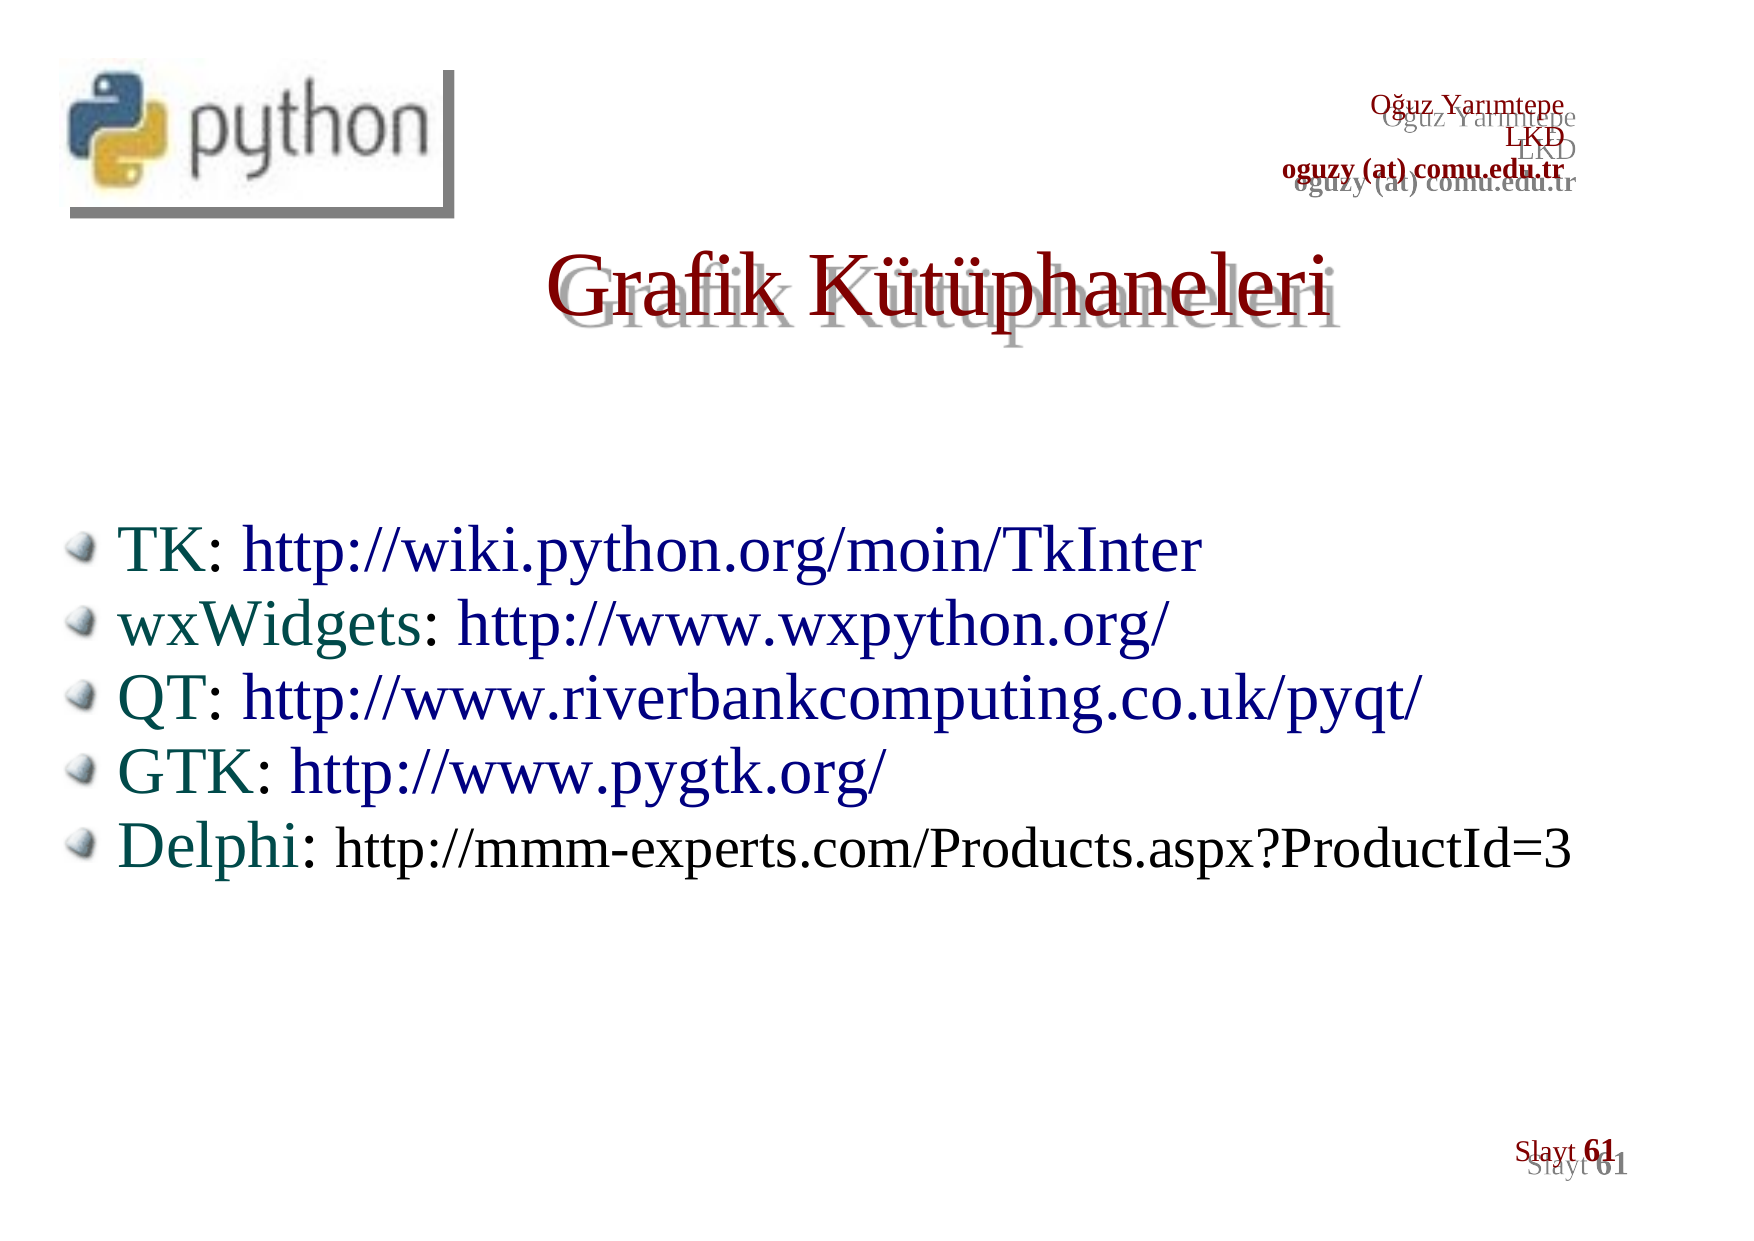

# Grafik Kütüphaneleri
 TK: http://wiki.python.org/moin/TkInter
 wxWidgets: http://www.wxpython.org/
 QT: http://www.riverbankcomputing.co.uk/pyqt/
 GTK: http://www.pygtk.org/
 Delphi: http://mmm-experts.com/Products.aspx?ProductId=3